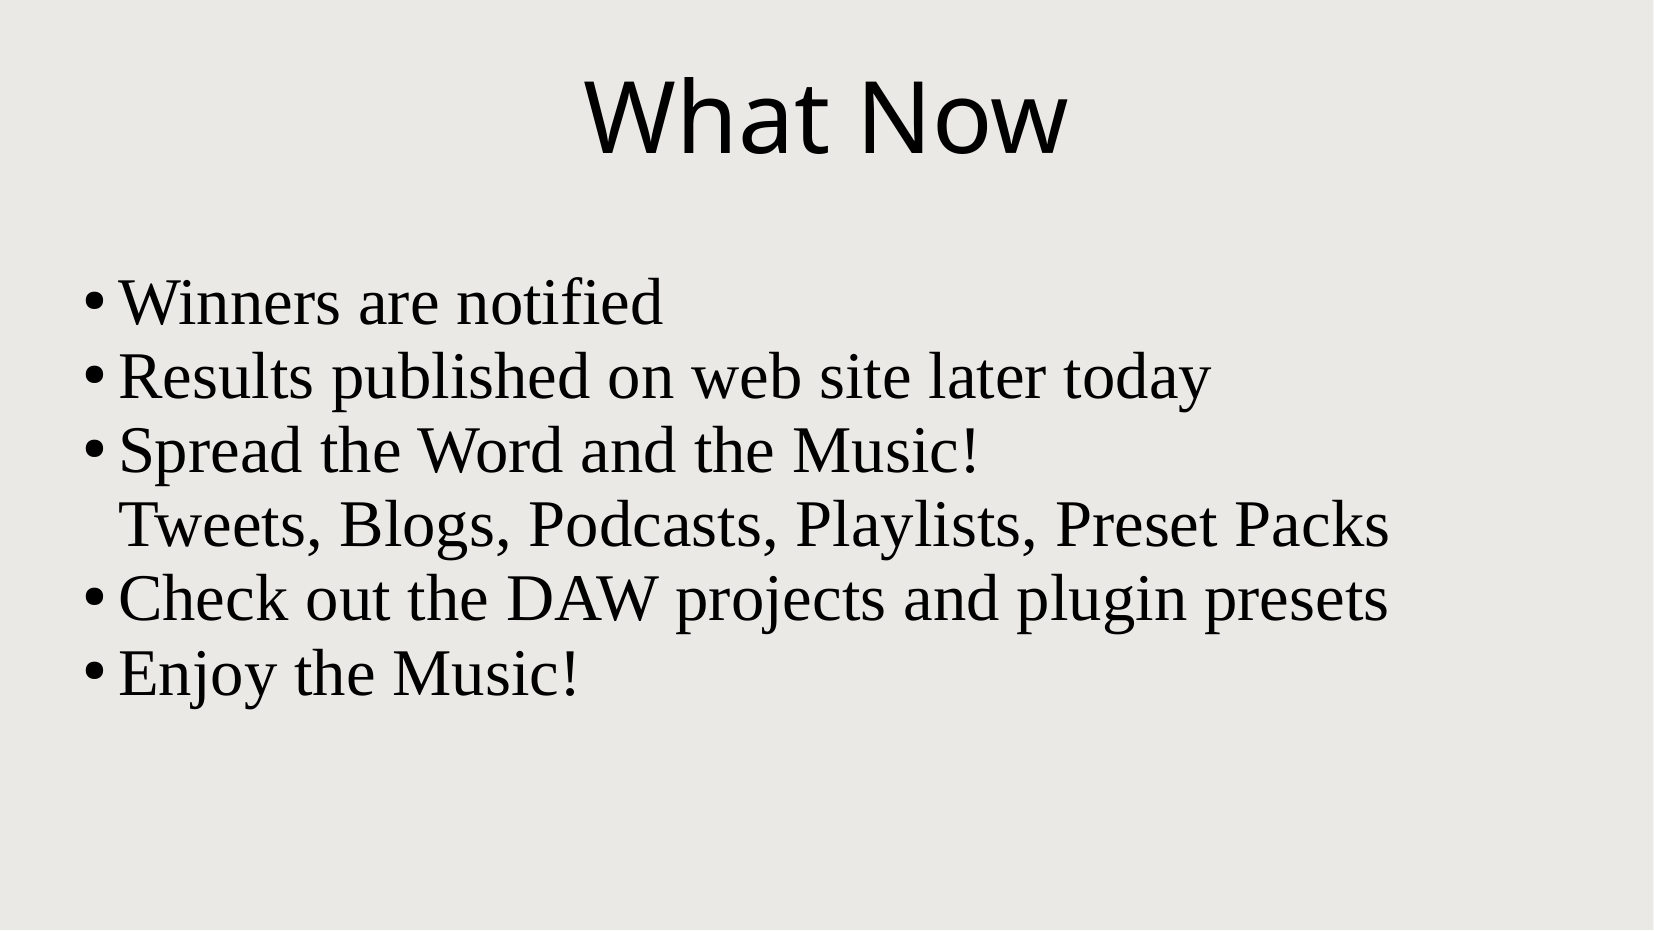

What Now
# Winners are notified
Results published on web site later today
Spread the Word and the Music!
Tweets, Blogs, Podcasts, Playlists, Preset Packs
Check out the DAW projects and plugin presets
Enjoy the Music!